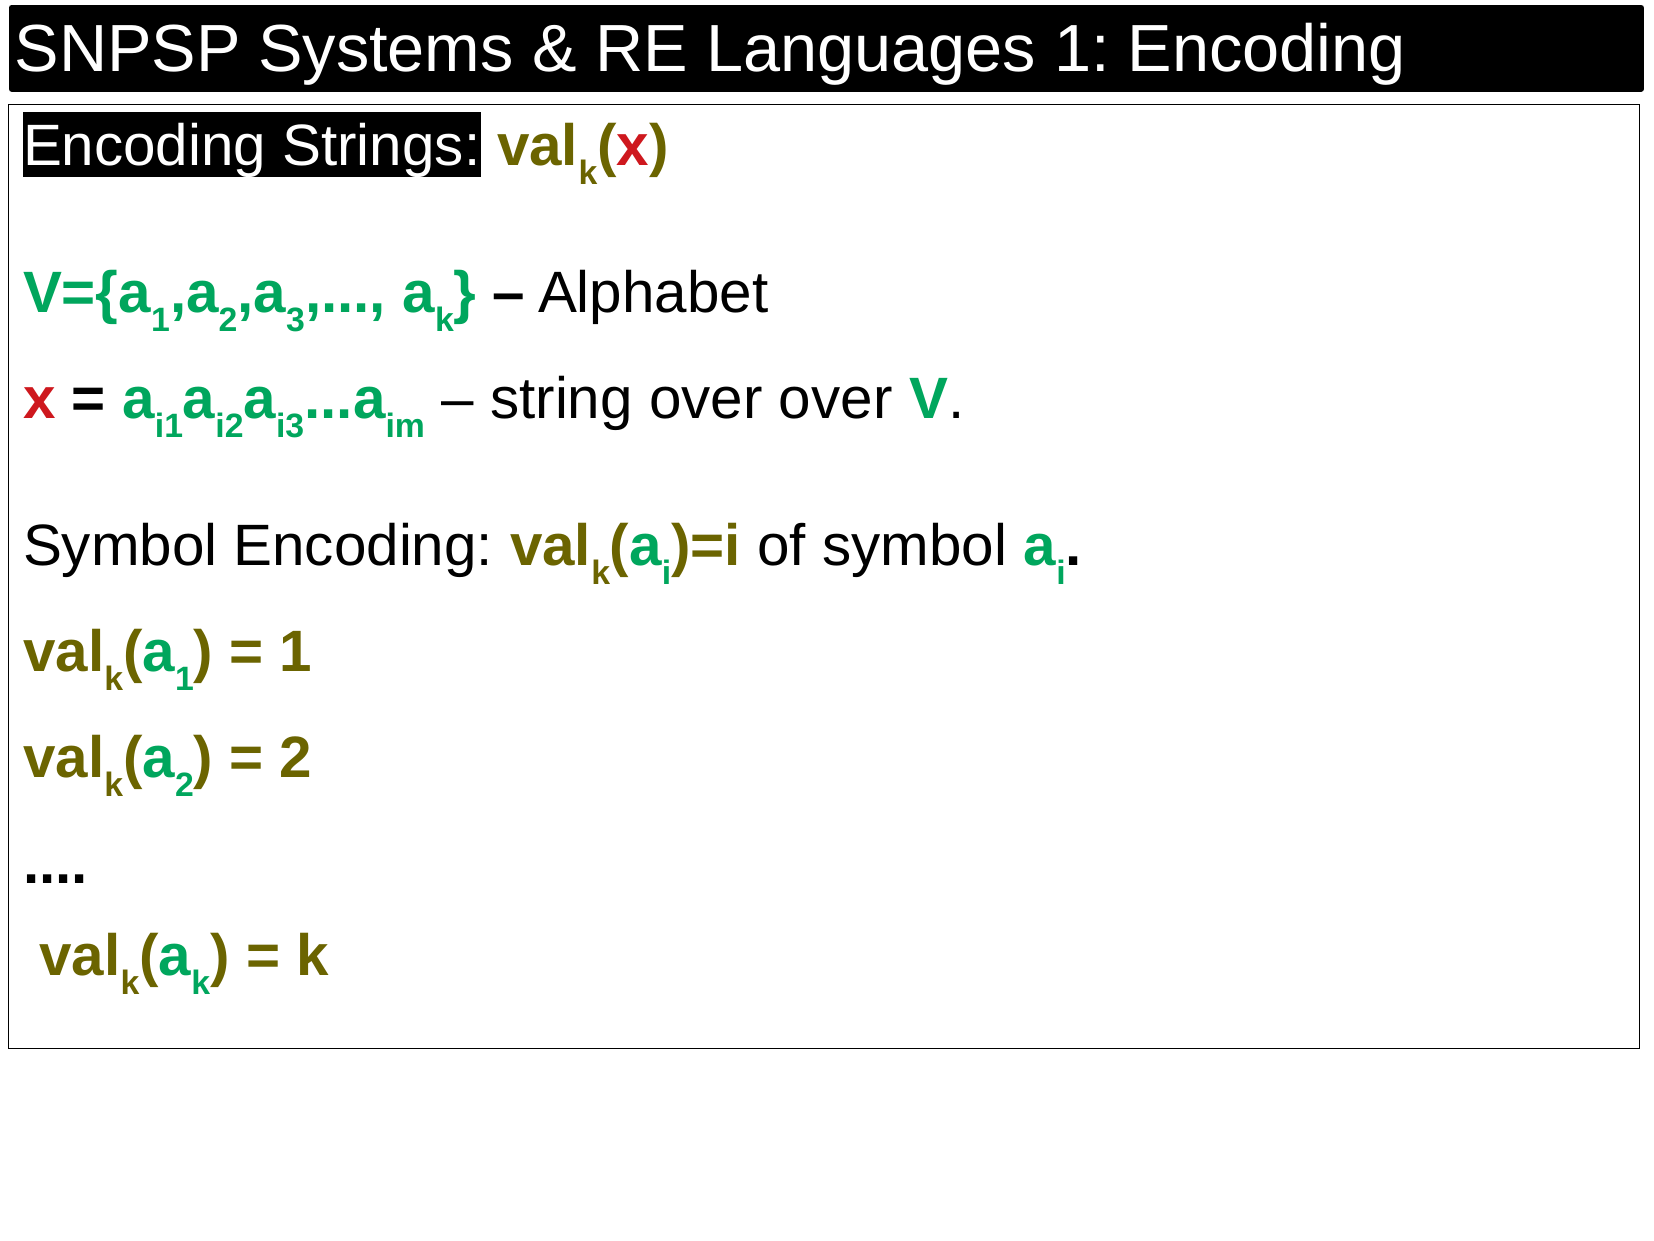

# SNPSP Systems & RE Languages 1: Encoding
Encoding Strings: valk(x)
V={a1,a2,a3,..., ak} – Alphabet
x = ai1ai2ai3...aim – string over over V.
Symbol Encoding: valk(ai)=i of symbol ai.
valk(a1) = 1
valk(a2) = 2
....
 valk(ak) = k